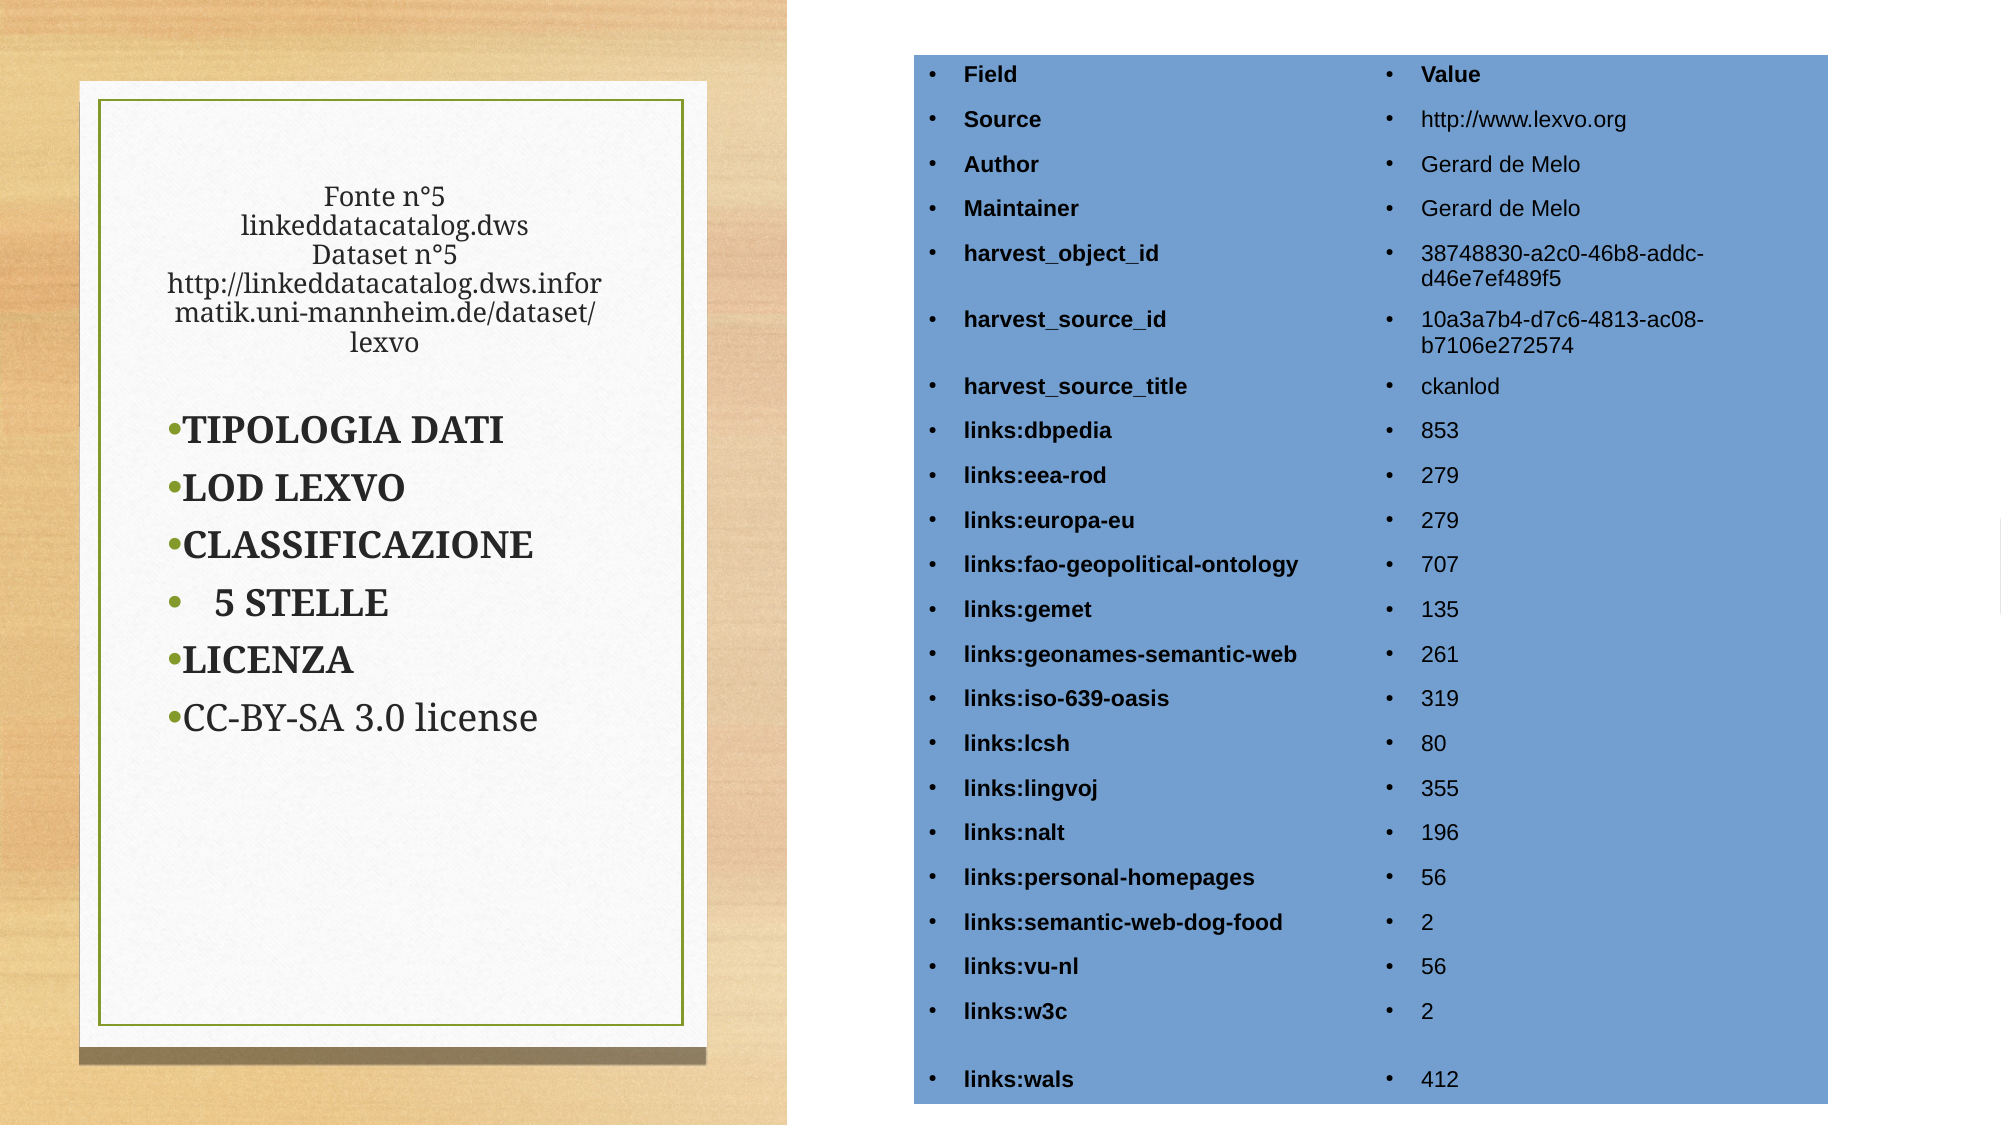

| Field | Value |
| --- | --- |
| Source | http://www.lexvo.org |
| Author | Gerard de Melo |
| Maintainer | Gerard de Melo |
| harvest\_object\_id | 38748830-a2c0-46b8-addc-d46e7ef489f5 |
| harvest\_source\_id | 10a3a7b4-d7c6-4813-ac08-b7106e272574 |
| harvest\_source\_title | ckanlod |
| links:dbpedia | 853 |
| links:eea-rod | 279 |
| links:europa-eu | 279 |
| links:fao-geopolitical-ontology | 707 |
| links:gemet | 135 |
| links:geonames-semantic-web | 261 |
| links:iso-639-oasis | 319 |
| links:lcsh | 80 |
| links:lingvoj | 355 |
| links:nalt | 196 |
| links:personal-homepages | 56 |
| links:semantic-web-dog-food | 2 |
| links:vu-nl | 56 |
| links:w3c | 2 |
| links:wals | 412 |
# Fonte n°5 linkeddatacatalog.dws Dataset n°5 http://linkeddatacatalog.dws.informatik.uni-mannheim.de/dataset/lexvo
TIPOLOGIA DATI
LOD LEXVO
CLASSIFICAZIONE
5 STELLE
LICENZA
CC-BY-SA 3.0 license